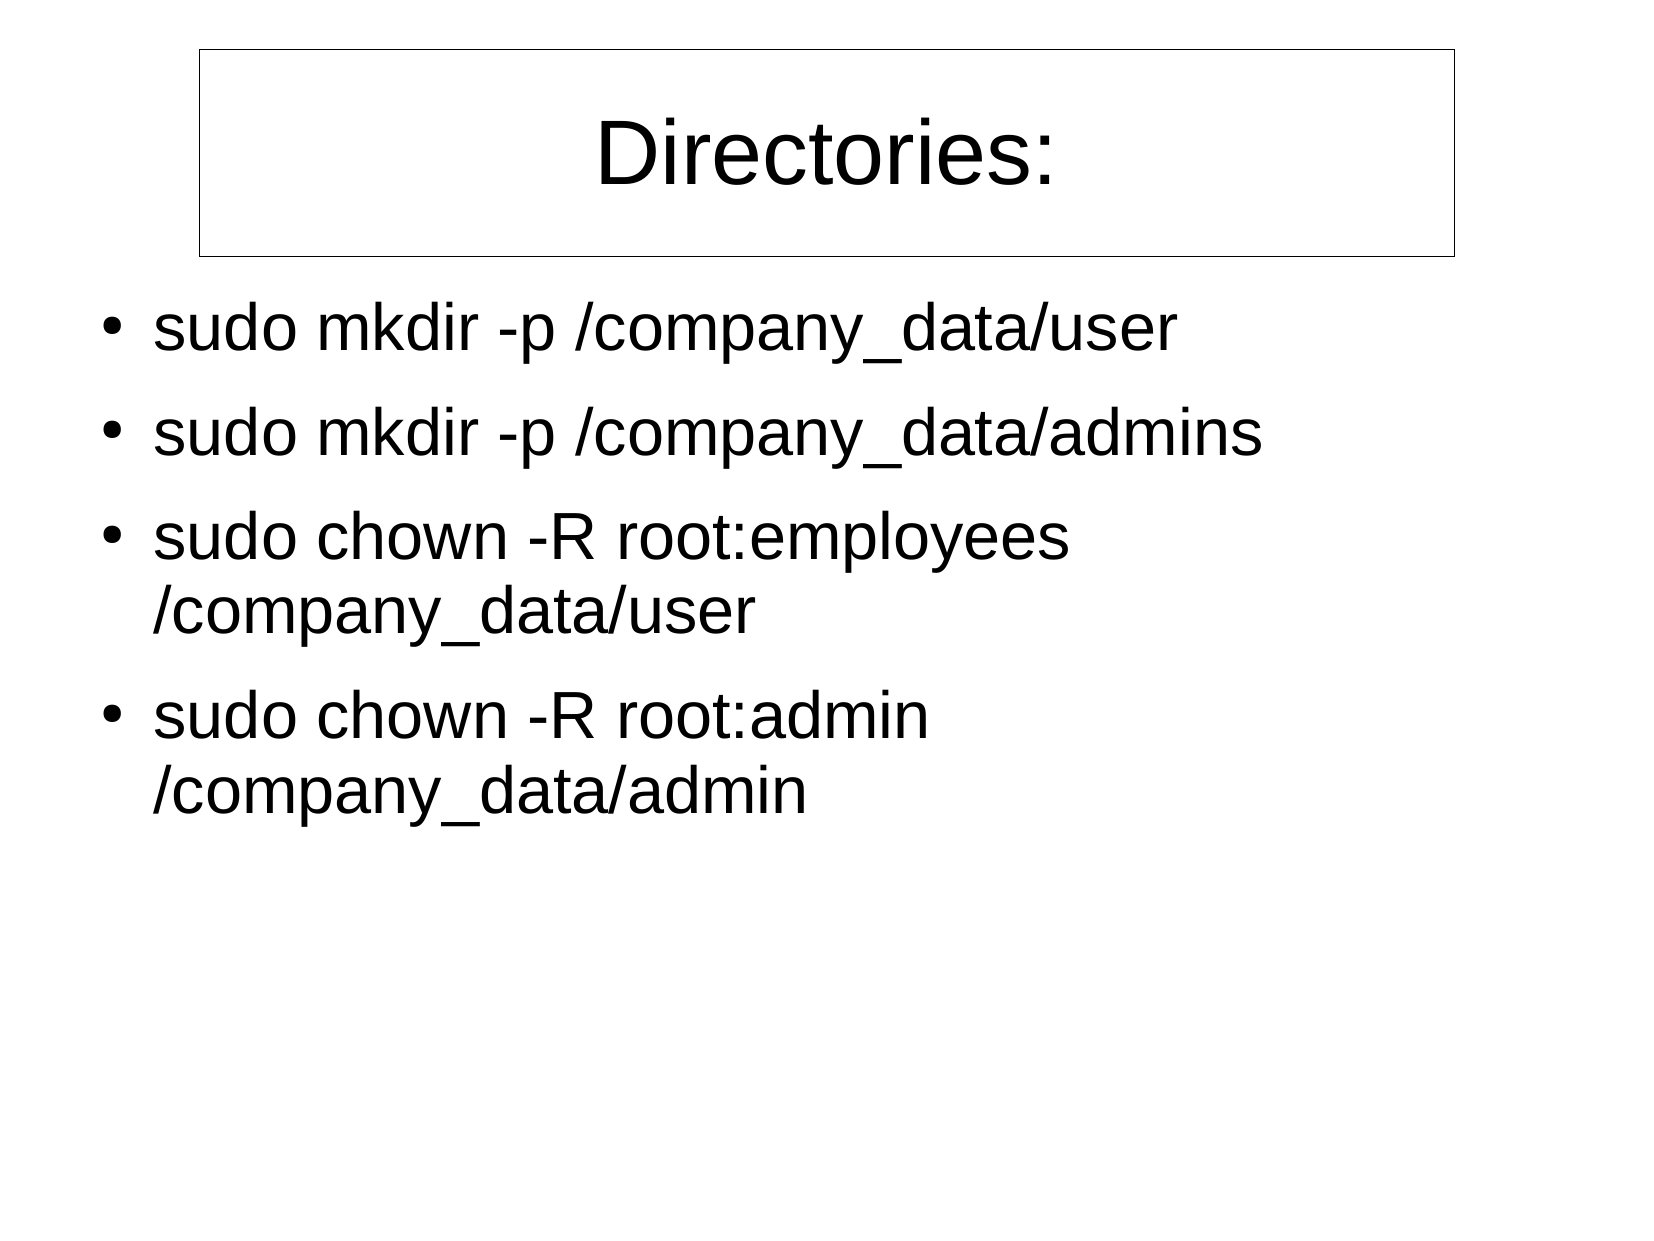

# Directories:
sudo mkdir -p /company_data/user
sudo mkdir -p /company_data/admins
sudo chown -R root:employees /company_data/user
sudo chown -R root:admin /company_data/admin